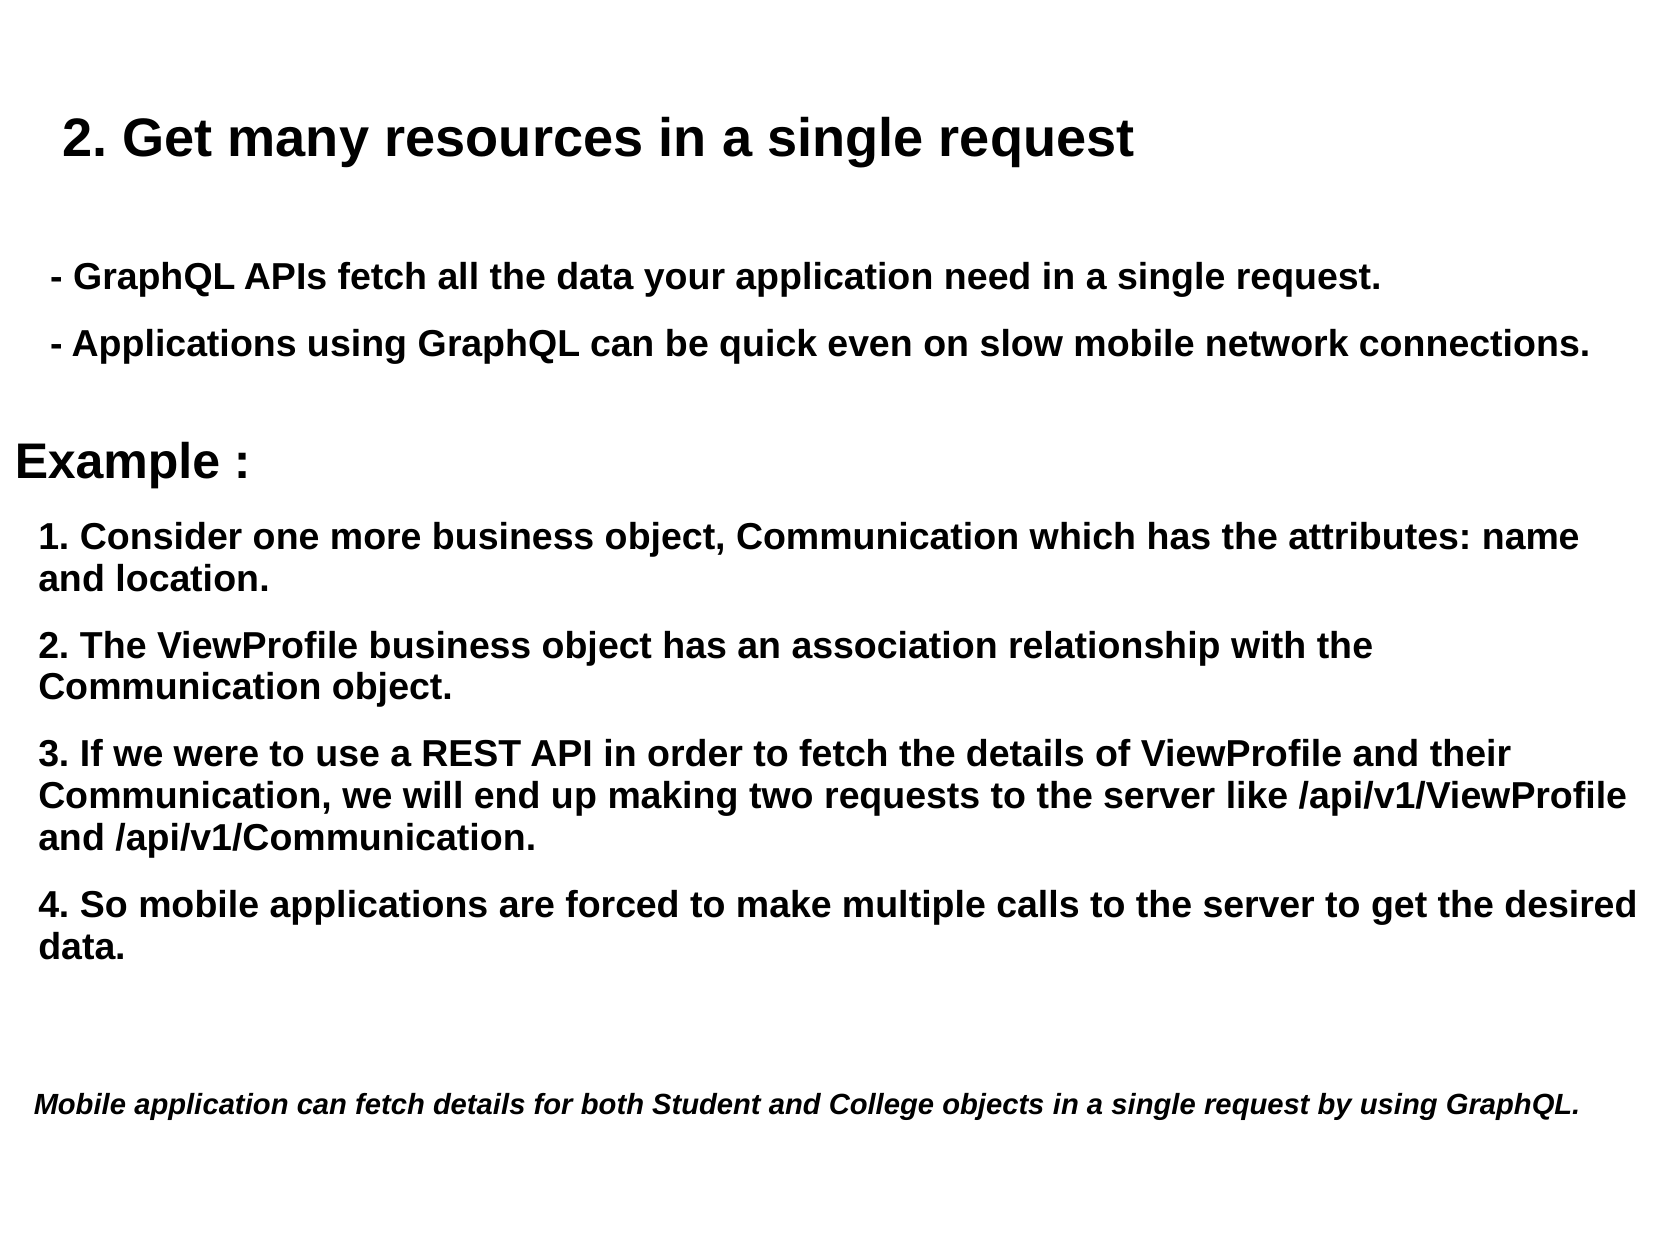

2. Get many resources in a single request
- GraphQL APIs fetch all the data your application need in a single request.
- Applications using GraphQL can be quick even on slow mobile network connections.
Example :
1. Consider one more business object, Communication which has the attributes: name and location.
2. The ViewProfile business object has an association relationship with the Communication object.
3. If we were to use a REST API in order to fetch the details of ViewProfile and their Communication, we will end up making two requests to the server like /api/v1/ViewProfile and /api/v1/Communication.
4. So mobile applications are forced to make multiple calls to the server to get the desired data.
Mobile application can fetch details for both Student and College objects in a single request by using GraphQL.